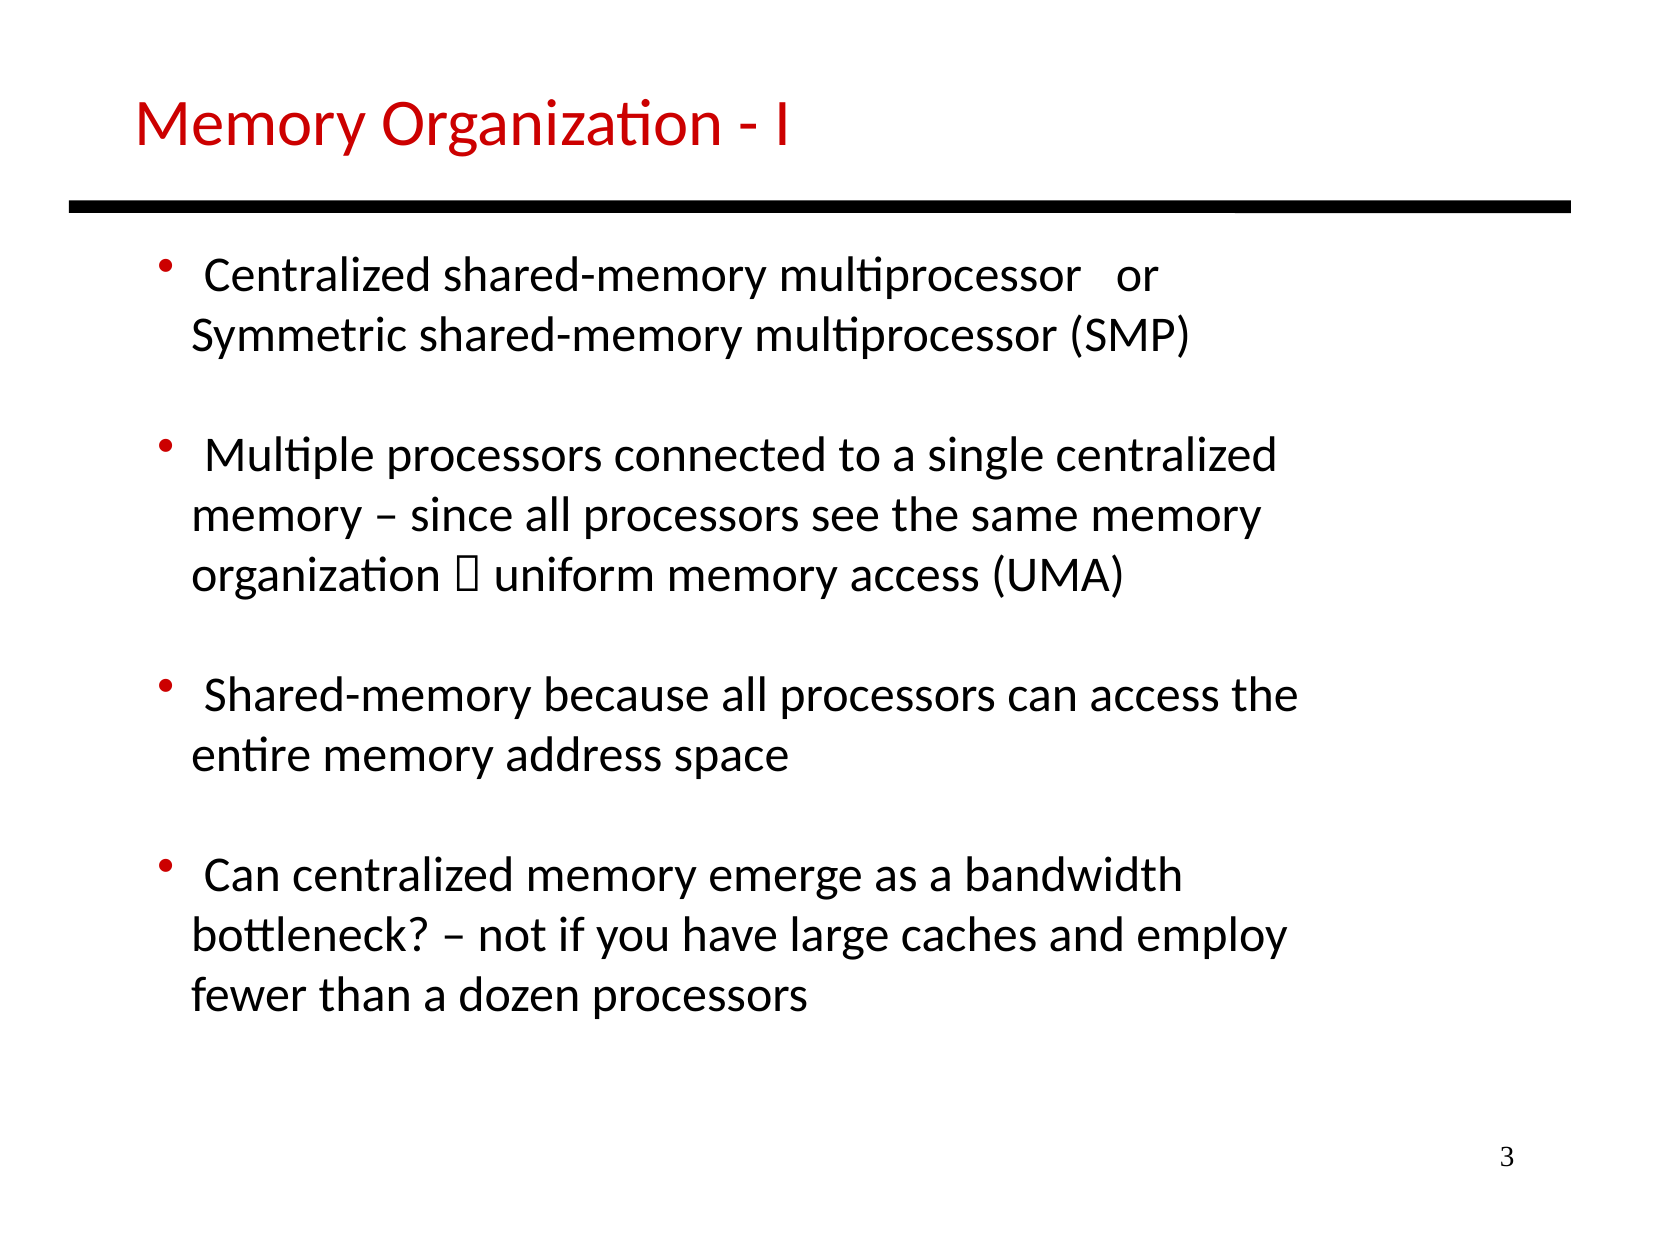

Memory Organization - I
 Centralized shared-memory multiprocessor or
 Symmetric shared-memory multiprocessor (SMP)
 Multiple processors connected to a single centralized
 memory – since all processors see the same memory
 organization  uniform memory access (UMA)
 Shared-memory because all processors can access the
 entire memory address space
 Can centralized memory emerge as a bandwidth
 bottleneck? – not if you have large caches and employ
 fewer than a dozen processors